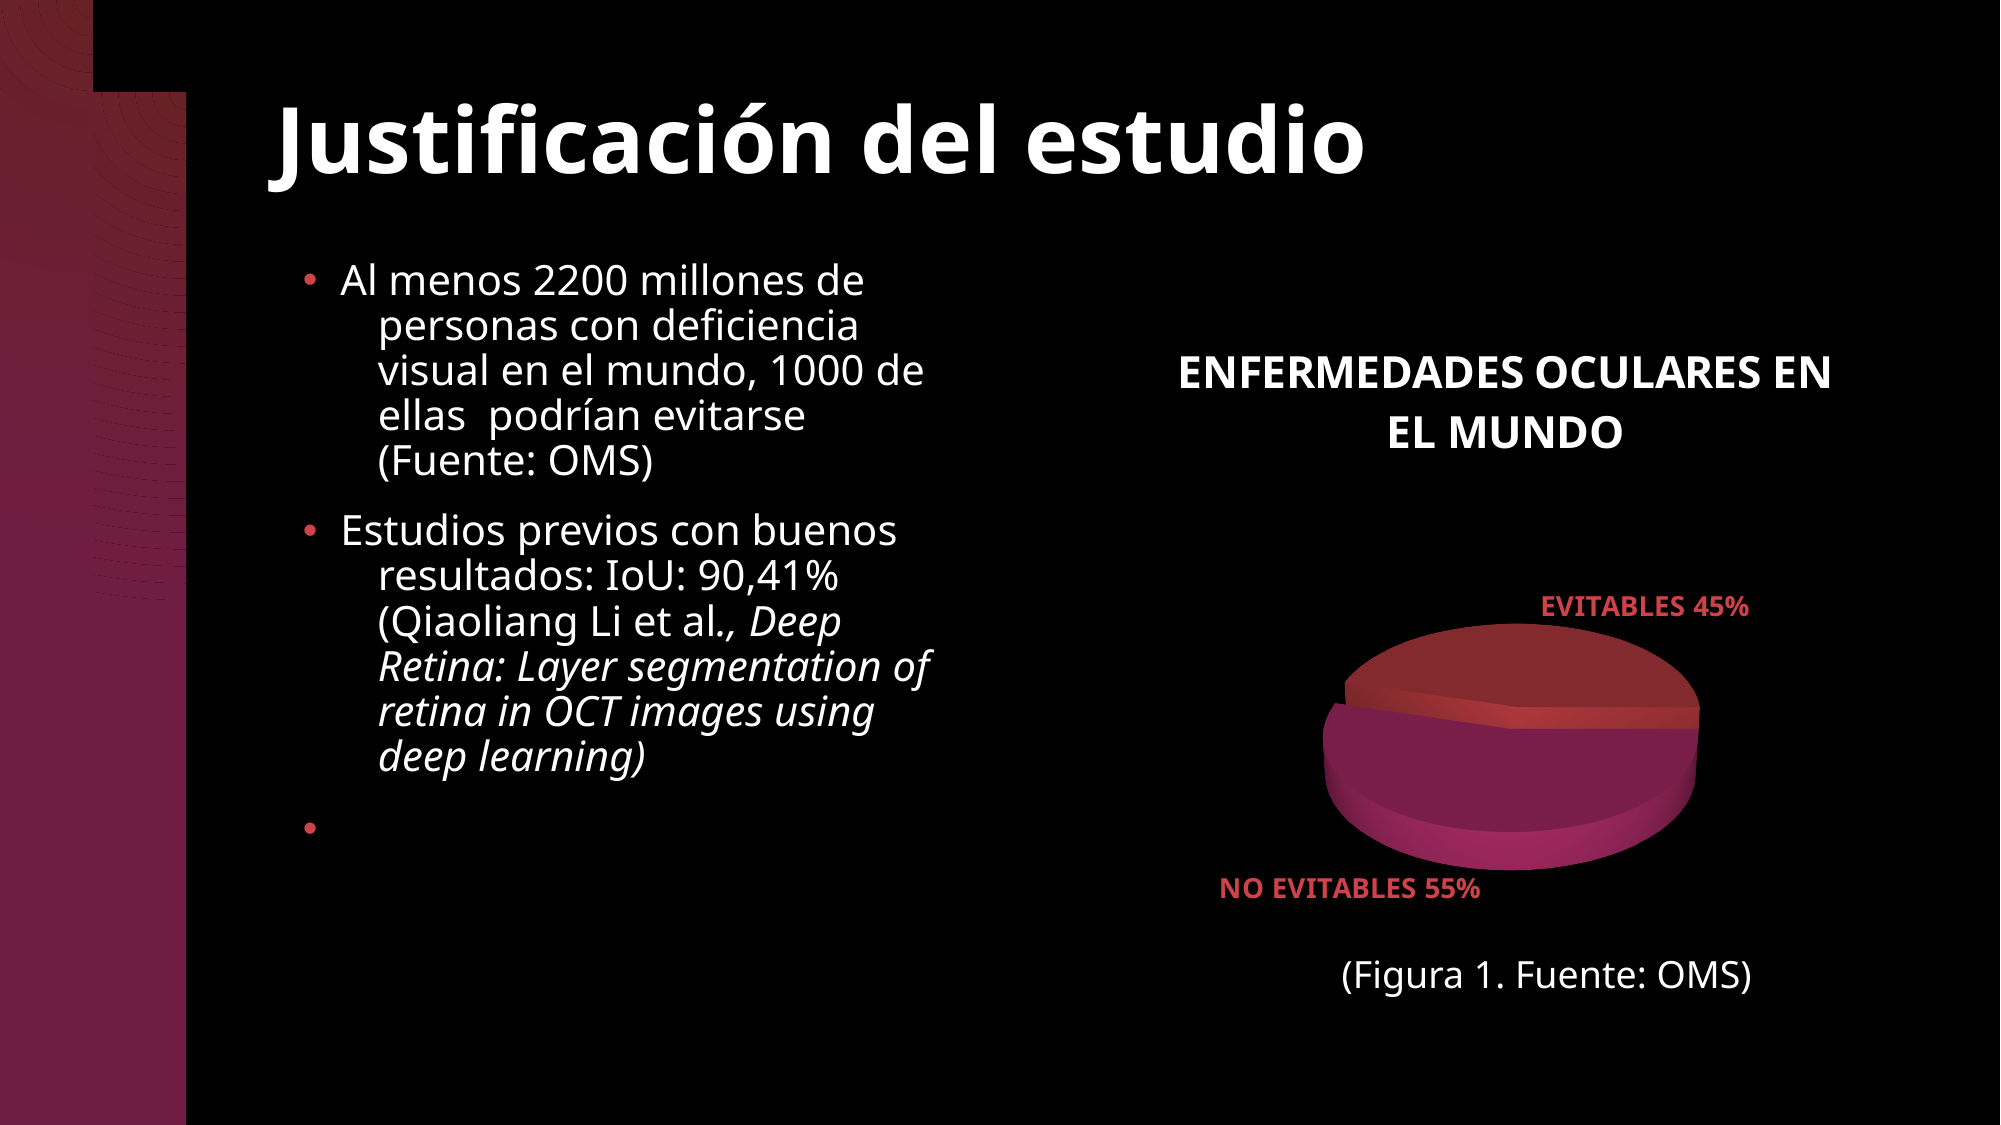

# Justificación del estudio
[unsupported chart]
Al menos 2200 millones de personas con deficiencia visual en el mundo, 1000 de ellas podrían evitarse (Fuente: OMS)
Estudios previos con buenos resultados: IoU: 90,41% (Qiaoliang Li et al., Deep Retina: Layer segmentation of retina in OCT images using deep learning)
(Figura 1. Fuente: OMS)